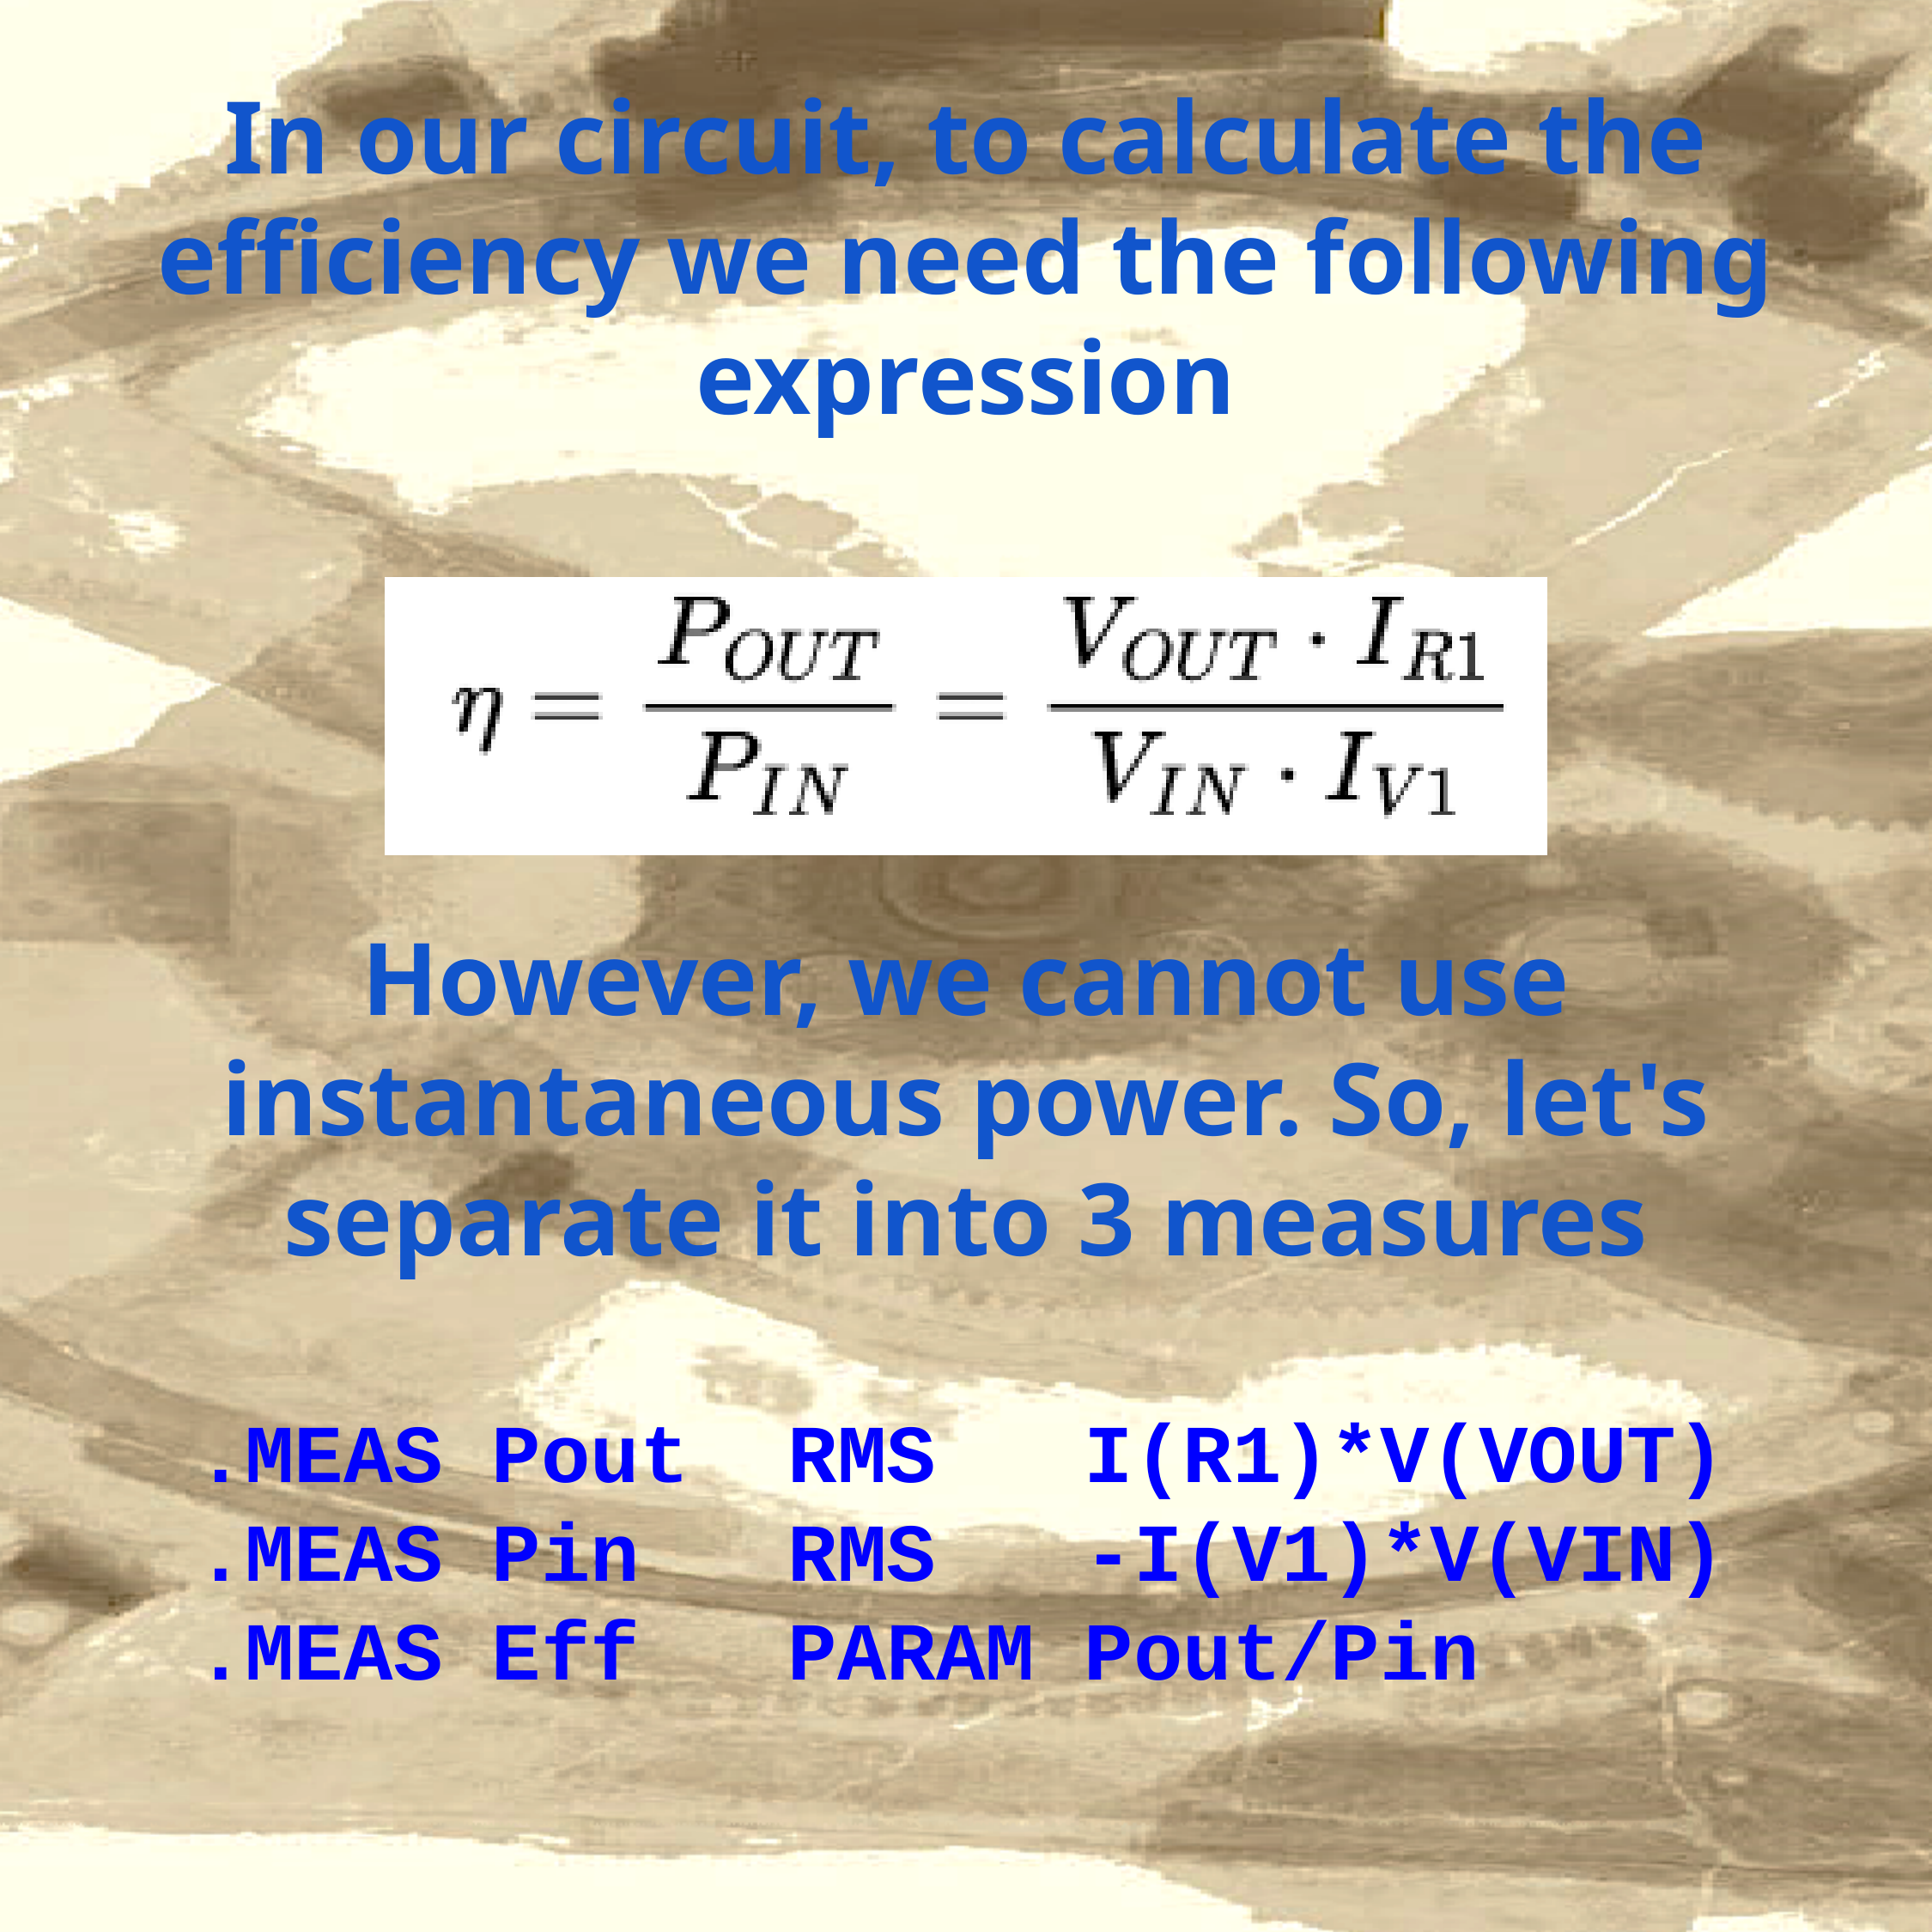

In our circuit, to calculate the efficiency we need the following expression
However, we cannot use instantaneous power. So, let's separate it into 3 measures
.MEAS Pout RMS I(R1)*V(VOUT)
.MEAS Pin RMS -I(V1)*V(VIN)
.MEAS Eff PARAM Pout/Pin